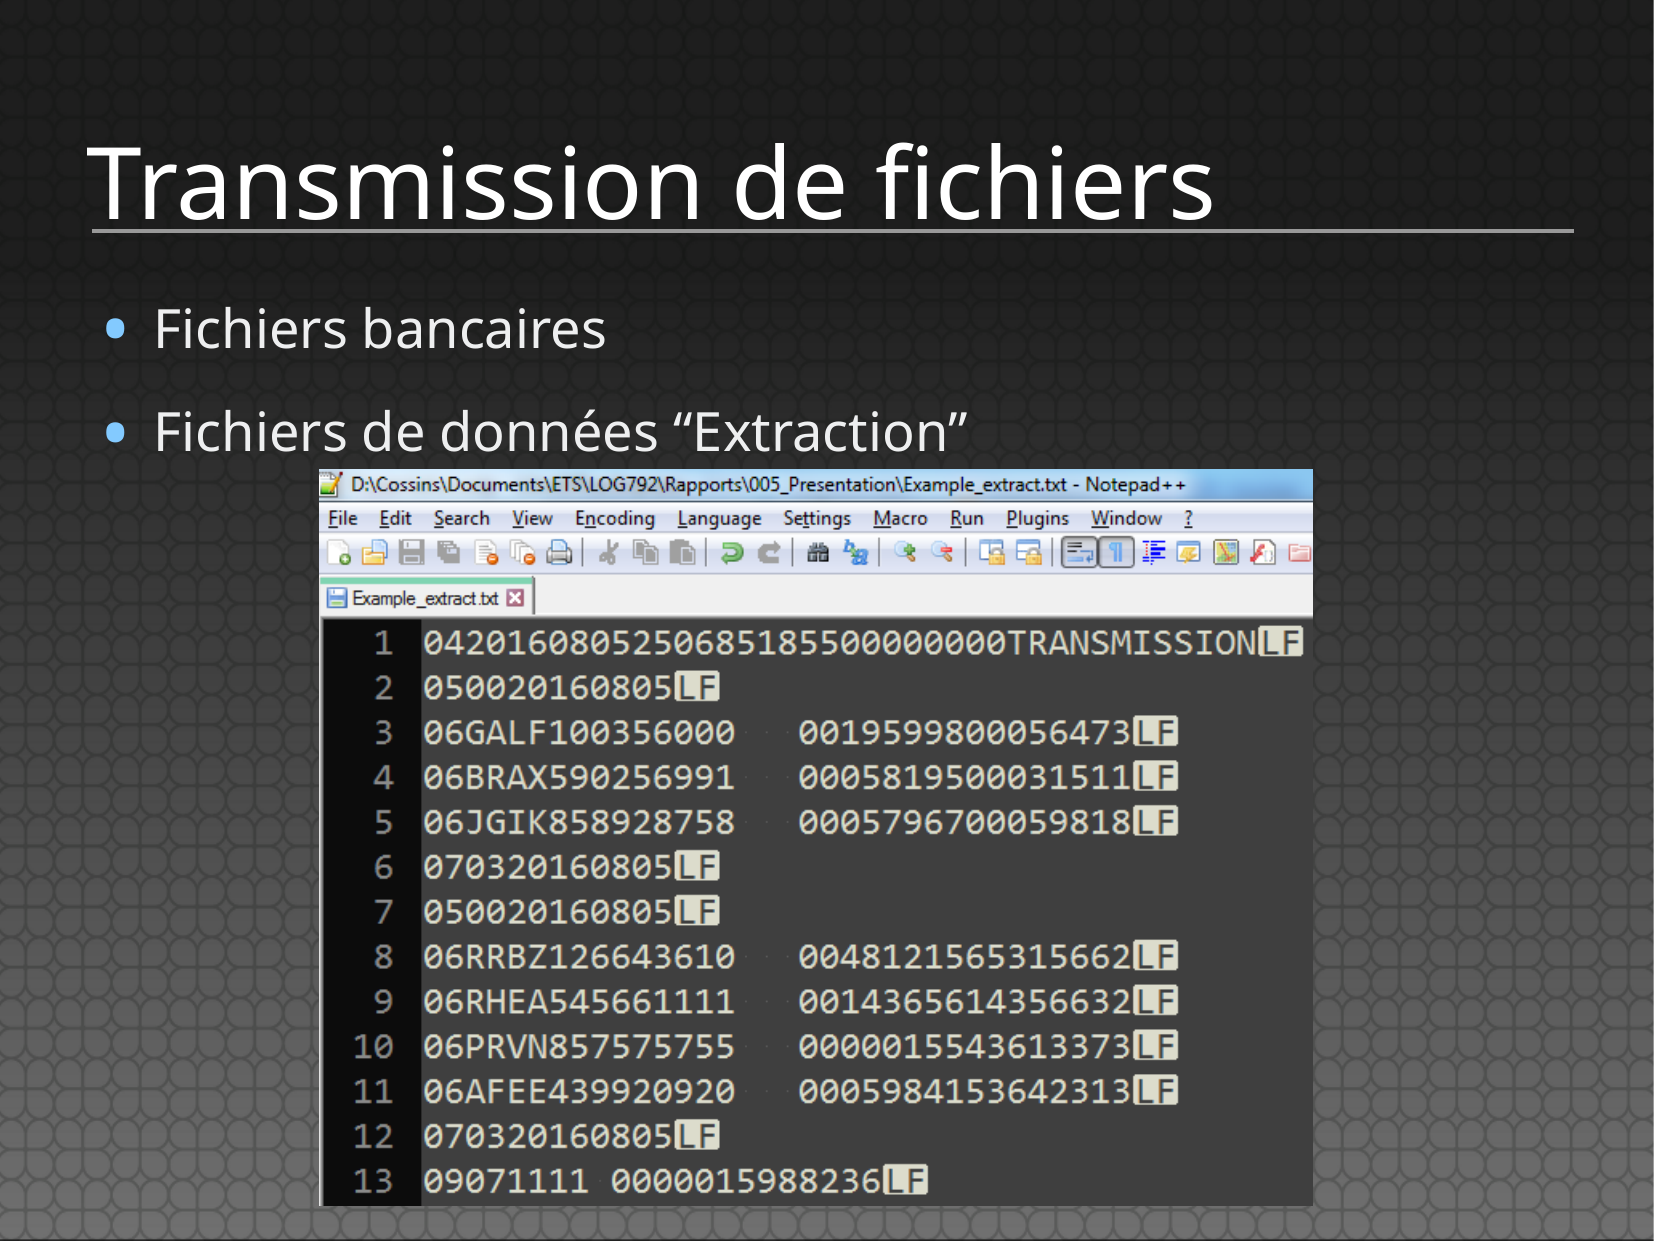

# Transmission de fichiers
Fichiers bancaires
Fichiers de données “Extraction”